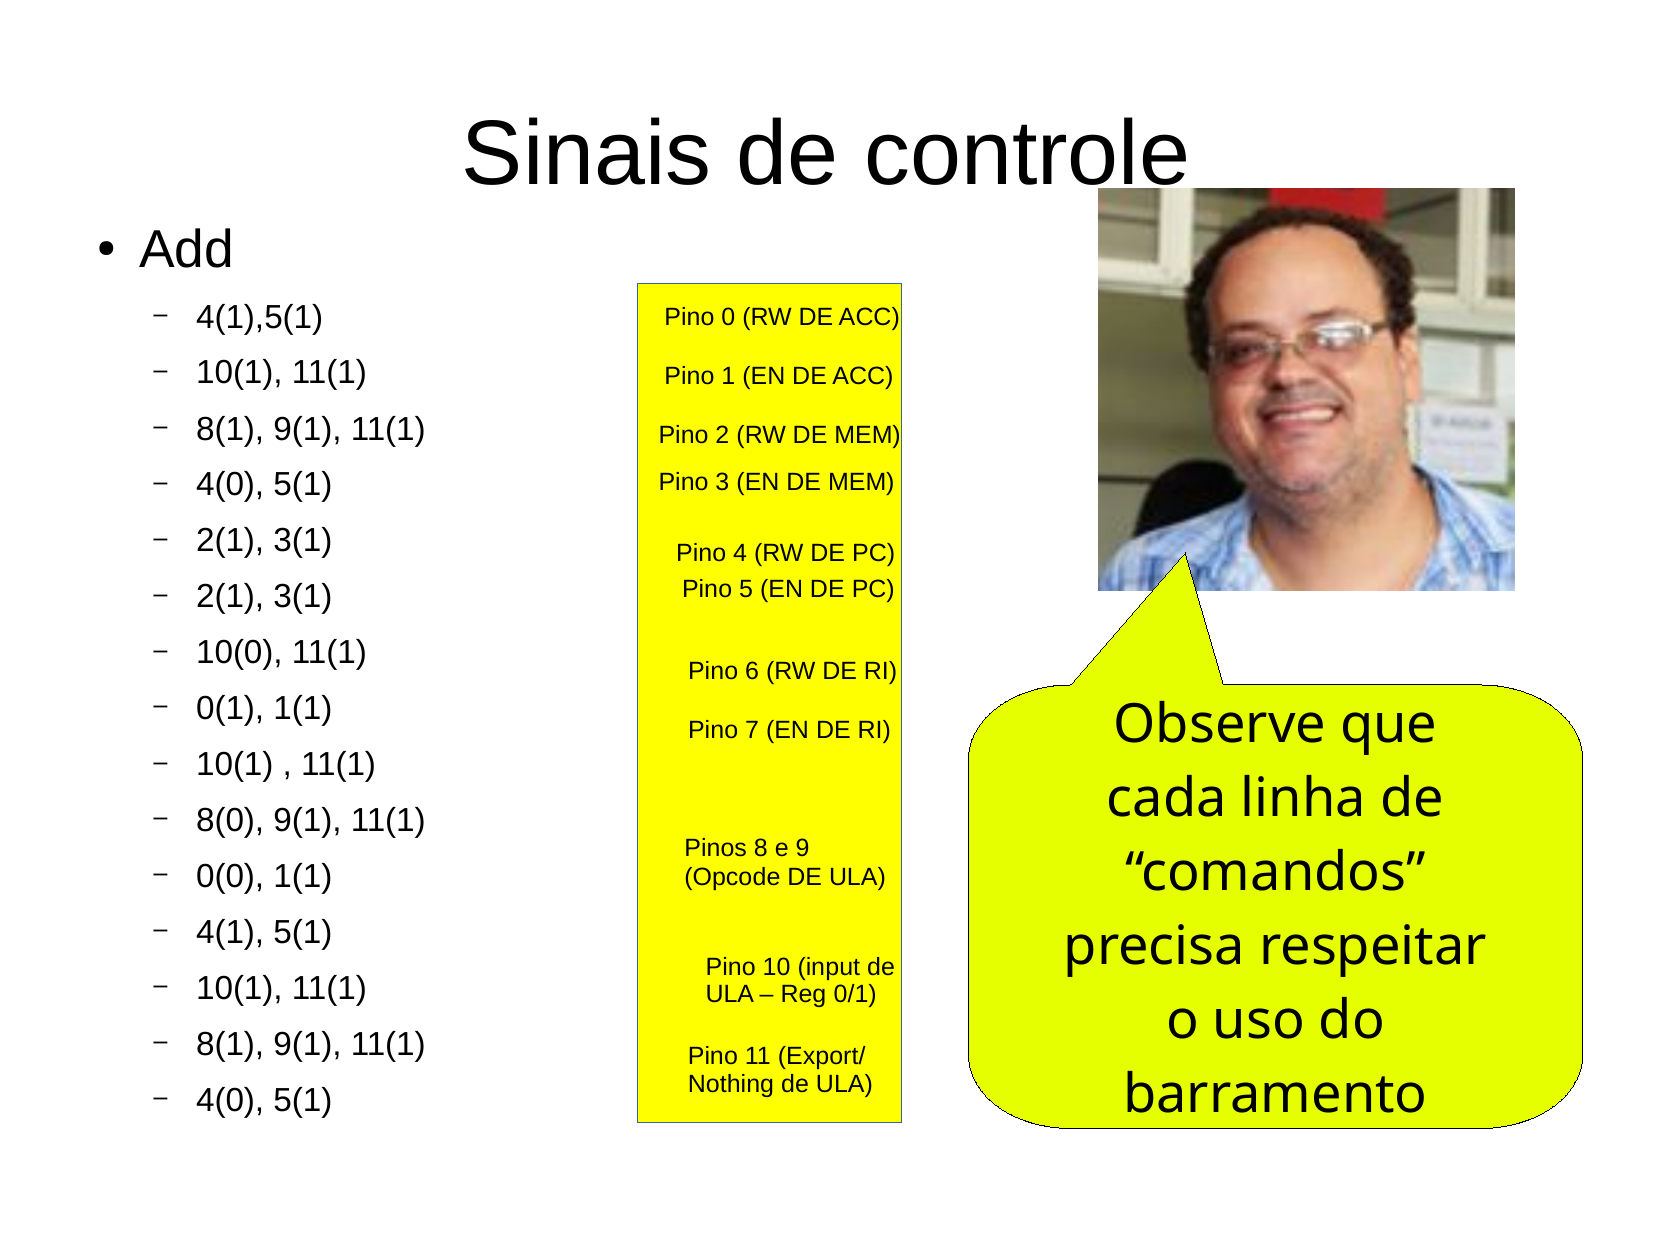

# Sinais de controle
Add
4(1),5(1)
10(1), 11(1)
8(1), 9(1), 11(1)
4(0), 5(1)
2(1), 3(1)
2(1), 3(1)
10(0), 11(1)
0(1), 1(1)
10(1) , 11(1)
8(0), 9(1), 11(1)
0(0), 1(1)
4(1), 5(1)
10(1), 11(1)
8(1), 9(1), 11(1)
4(0), 5(1)
Pino 0 (RW DE ACC)
Pino 1 (EN DE ACC)
Pino 2 (RW DE MEM)
Pino 3 (EN DE MEM)
Pino 4 (RW DE PC)
Pino 5 (EN DE PC)
Pino 6 (RW DE RI)
Observe que
cada linha de
“comandos”
precisa respeitar
o uso do
barramento
Pino 7 (EN DE RI)
Pinos 8 e 9
(Opcode DE ULA)
Pino 10 (input de
ULA – Reg 0/1)
Pino 11 (Export/
Nothing de ULA)